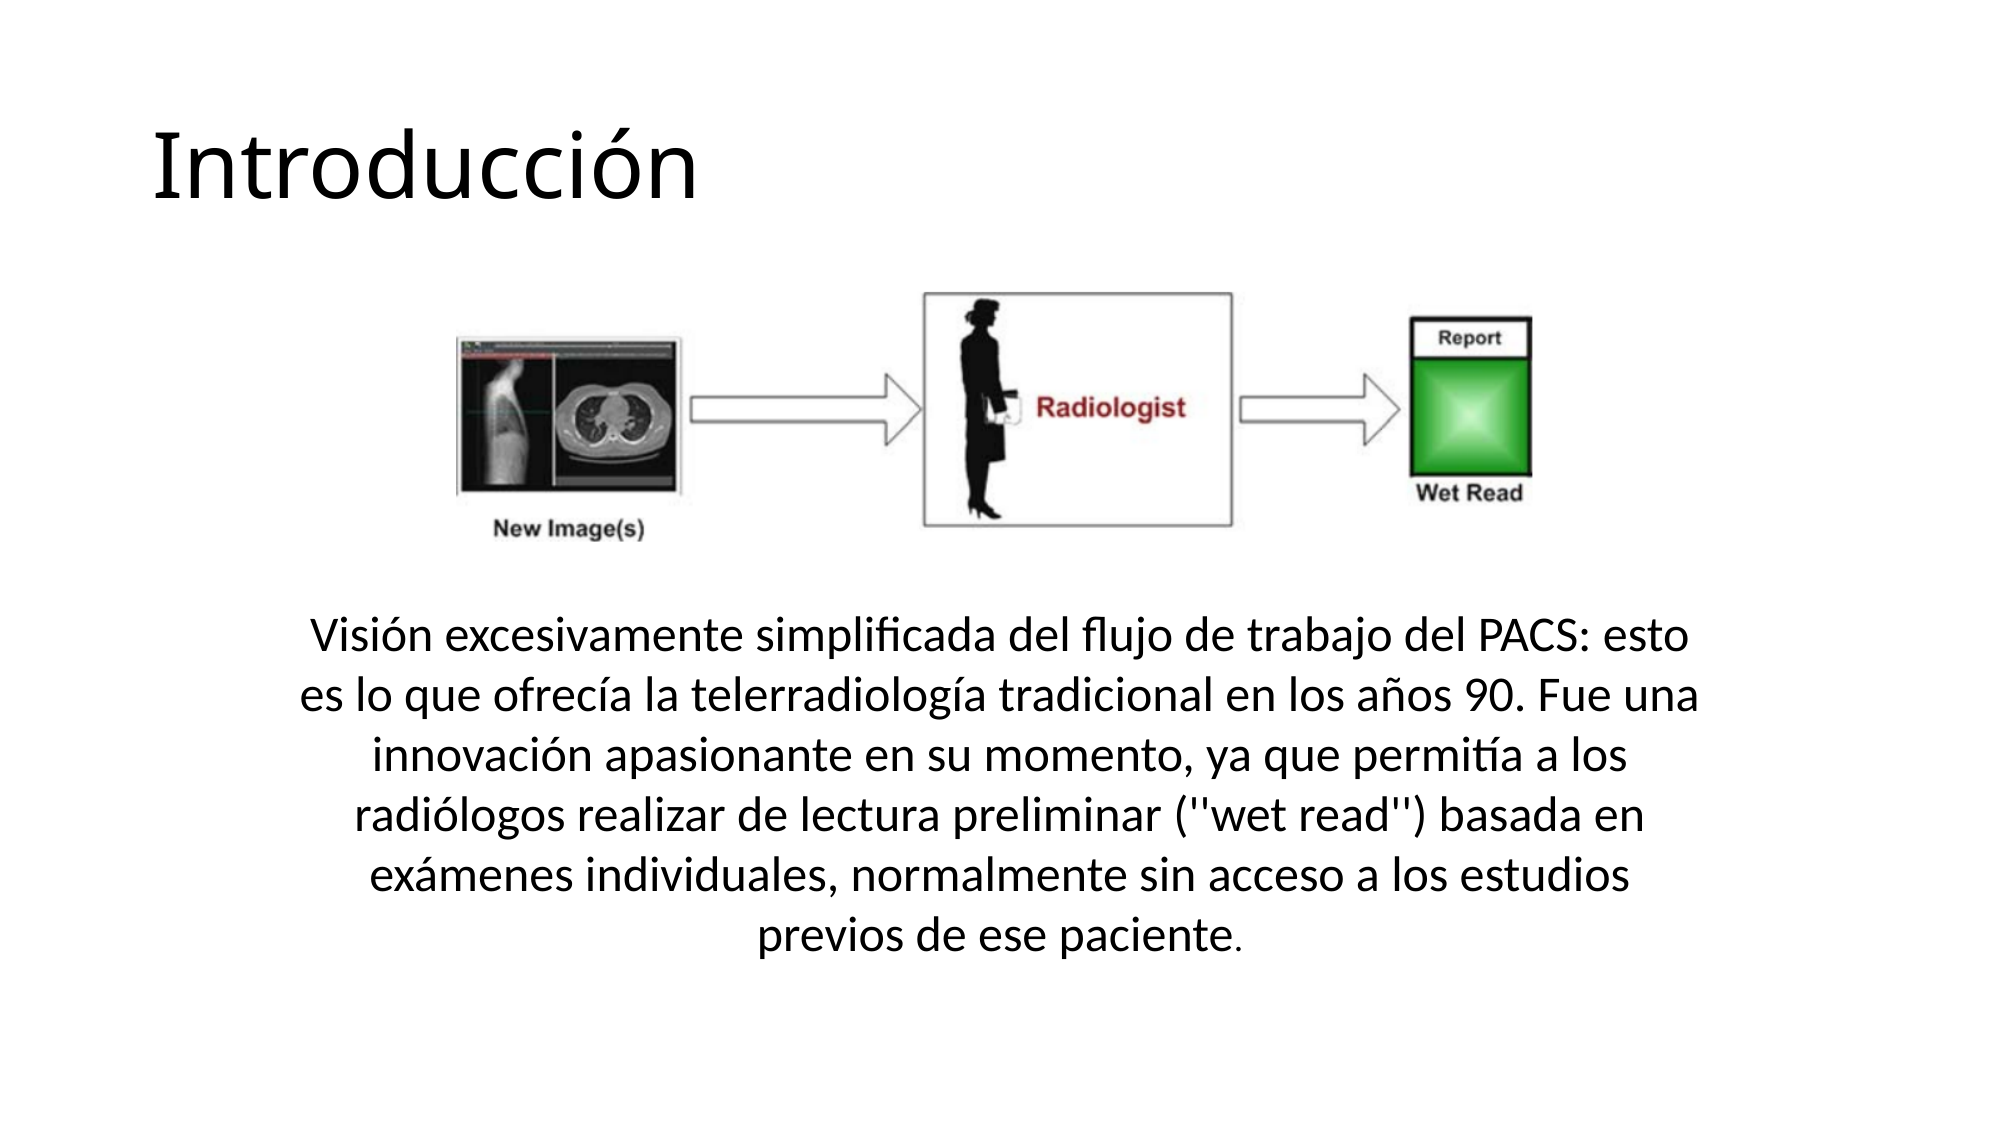

# Introducción
Visión excesivamente simplificada del flujo de trabajo del PACS: esto es lo que ofrecía la telerradiología tradicional en los años 90. Fue una innovación apasionante en su momento, ya que permitía a los radiólogos realizar de lectura preliminar (''wet read'') basada en exámenes individuales, normalmente sin acceso a los estudios previos de ese paciente.